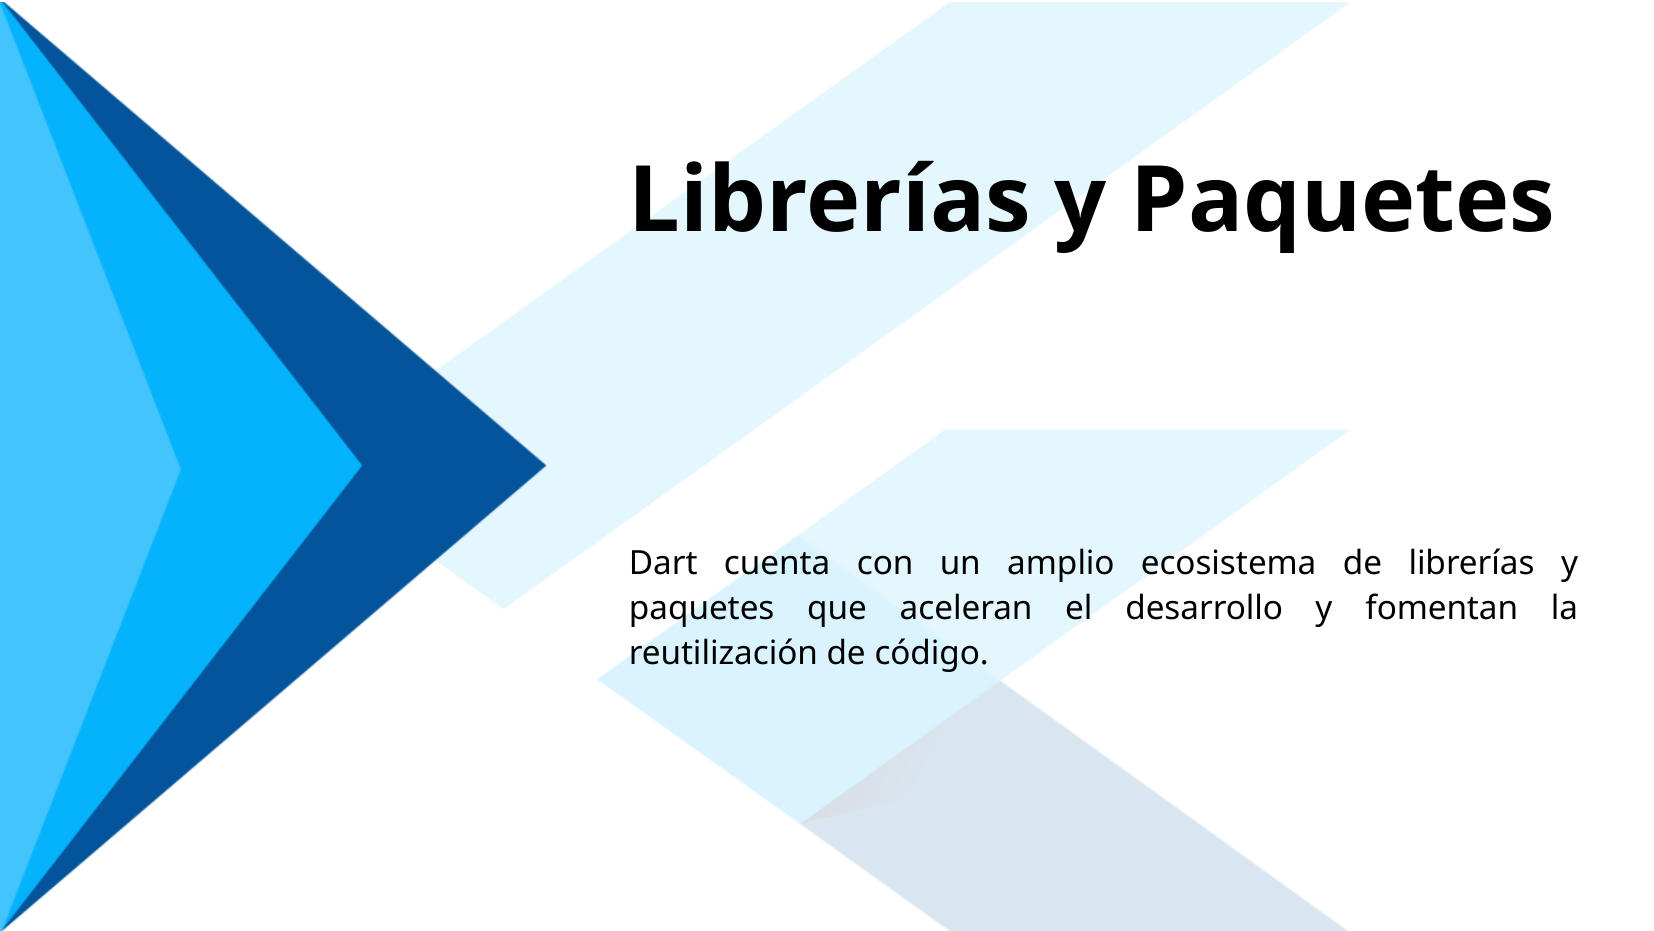

Librerías y Paquetes
Dart cuenta con un amplio ecosistema de librerías y paquetes que aceleran el desarrollo y fomentan la reutilización de código.